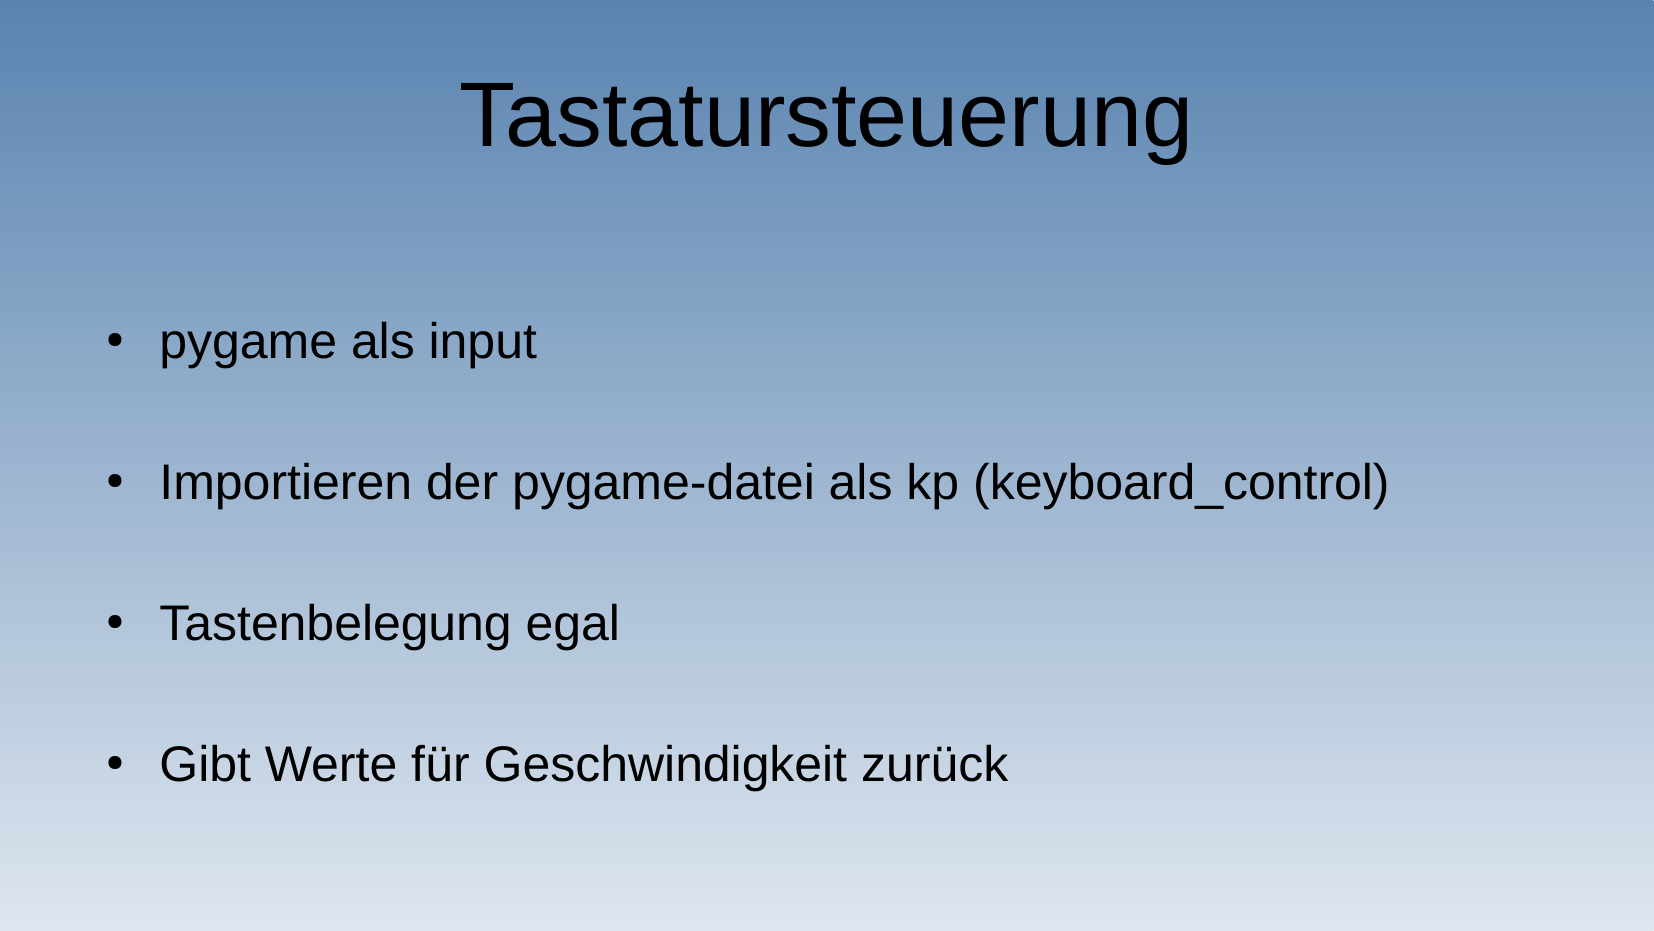

# Tastatursteuerung
pygame als input
Importieren der pygame-datei als kp (keyboard_control)
Tastenbelegung egal
Gibt Werte für Geschwindigkeit zurück